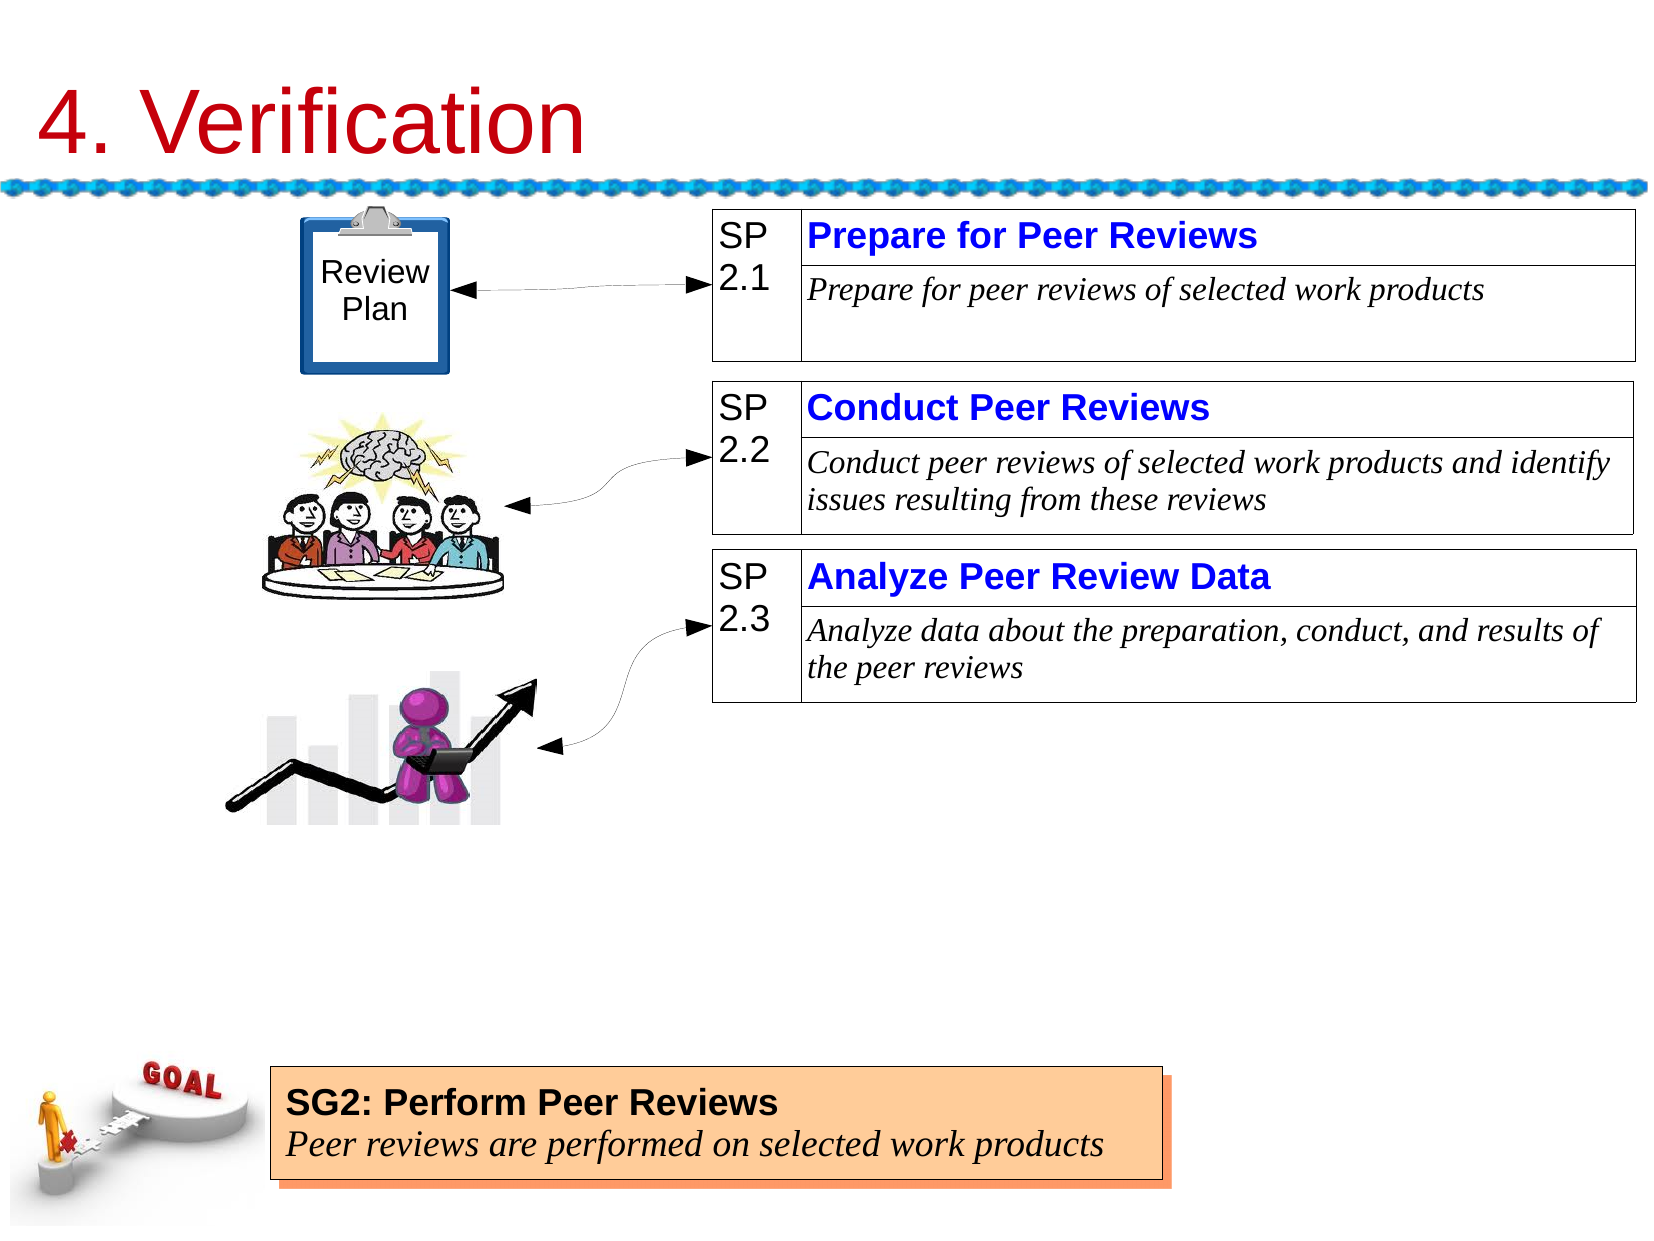

# 4. Verification
Review
Plan
| SP 2.1 | Prepare for Peer Reviews |
| --- | --- |
| | Prepare for peer reviews of selected work products |
| SP 2.2 | Conduct Peer Reviews |
| --- | --- |
| | Conduct peer reviews of selected work products and identify issues resulting from these reviews |
| SP 2.3 | Analyze Peer Review Data |
| --- | --- |
| | Analyze data about the preparation, conduct, and results of the peer reviews |
SG2: Perform Peer Reviews
Peer reviews are performed on selected work products